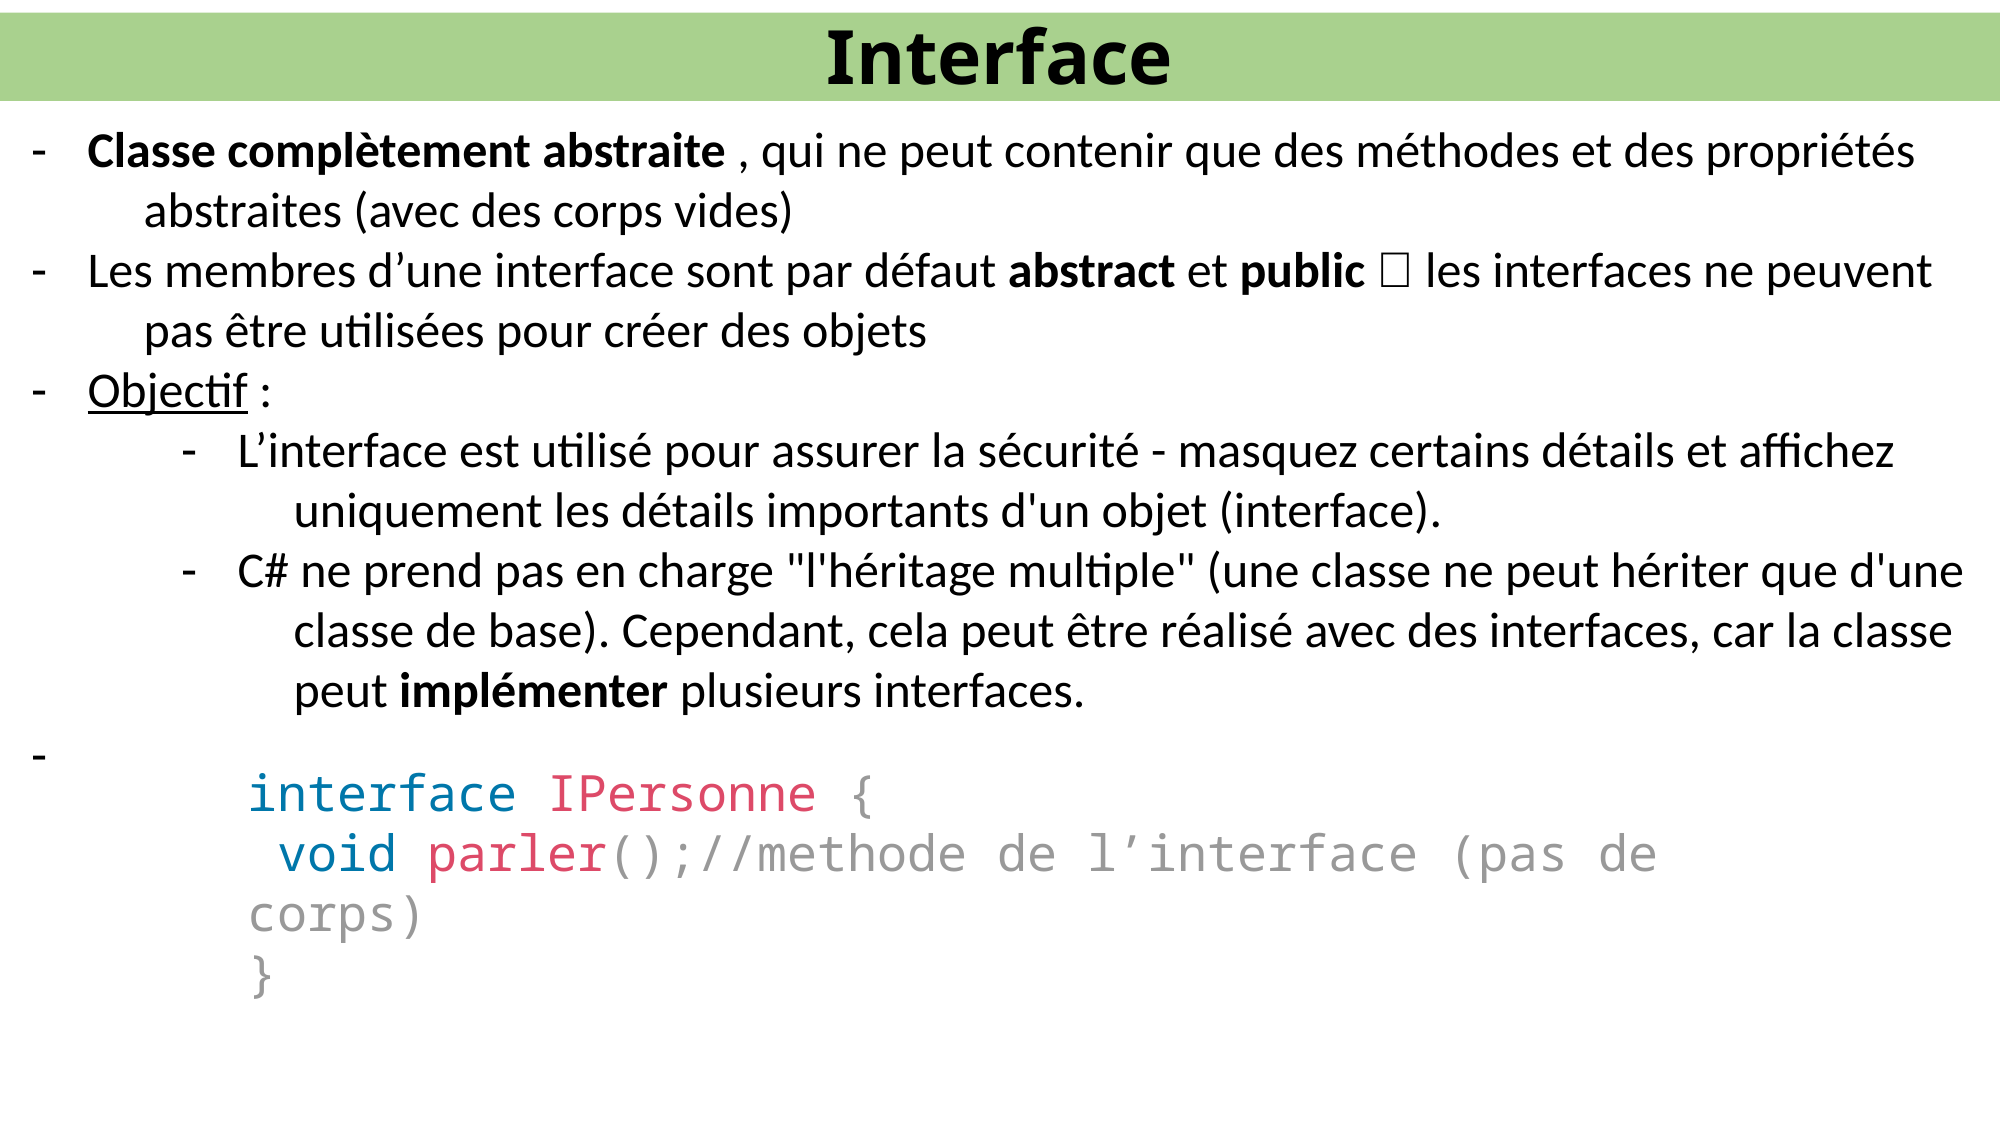

# Interface
Classe complètement abstraite , qui ne peut contenir que des méthodes et des propriétés abstraites (avec des corps vides)
Les membres d’une interface sont par défaut abstract et public  les interfaces ne peuvent pas être utilisées pour créer des objets
Objectif :
L’interface est utilisé pour assurer la sécurité - masquez certains détails et affichez uniquement les détails importants d'un objet (interface).
C# ne prend pas en charge "l'héritage multiple" (une classe ne peut hériter que d'une classe de base). Cependant, cela peut être réalisé avec des interfaces, car la classe peut implémenter plusieurs interfaces.
interface IPersonne {
 void parler();//methode de l’interface (pas de corps)
}